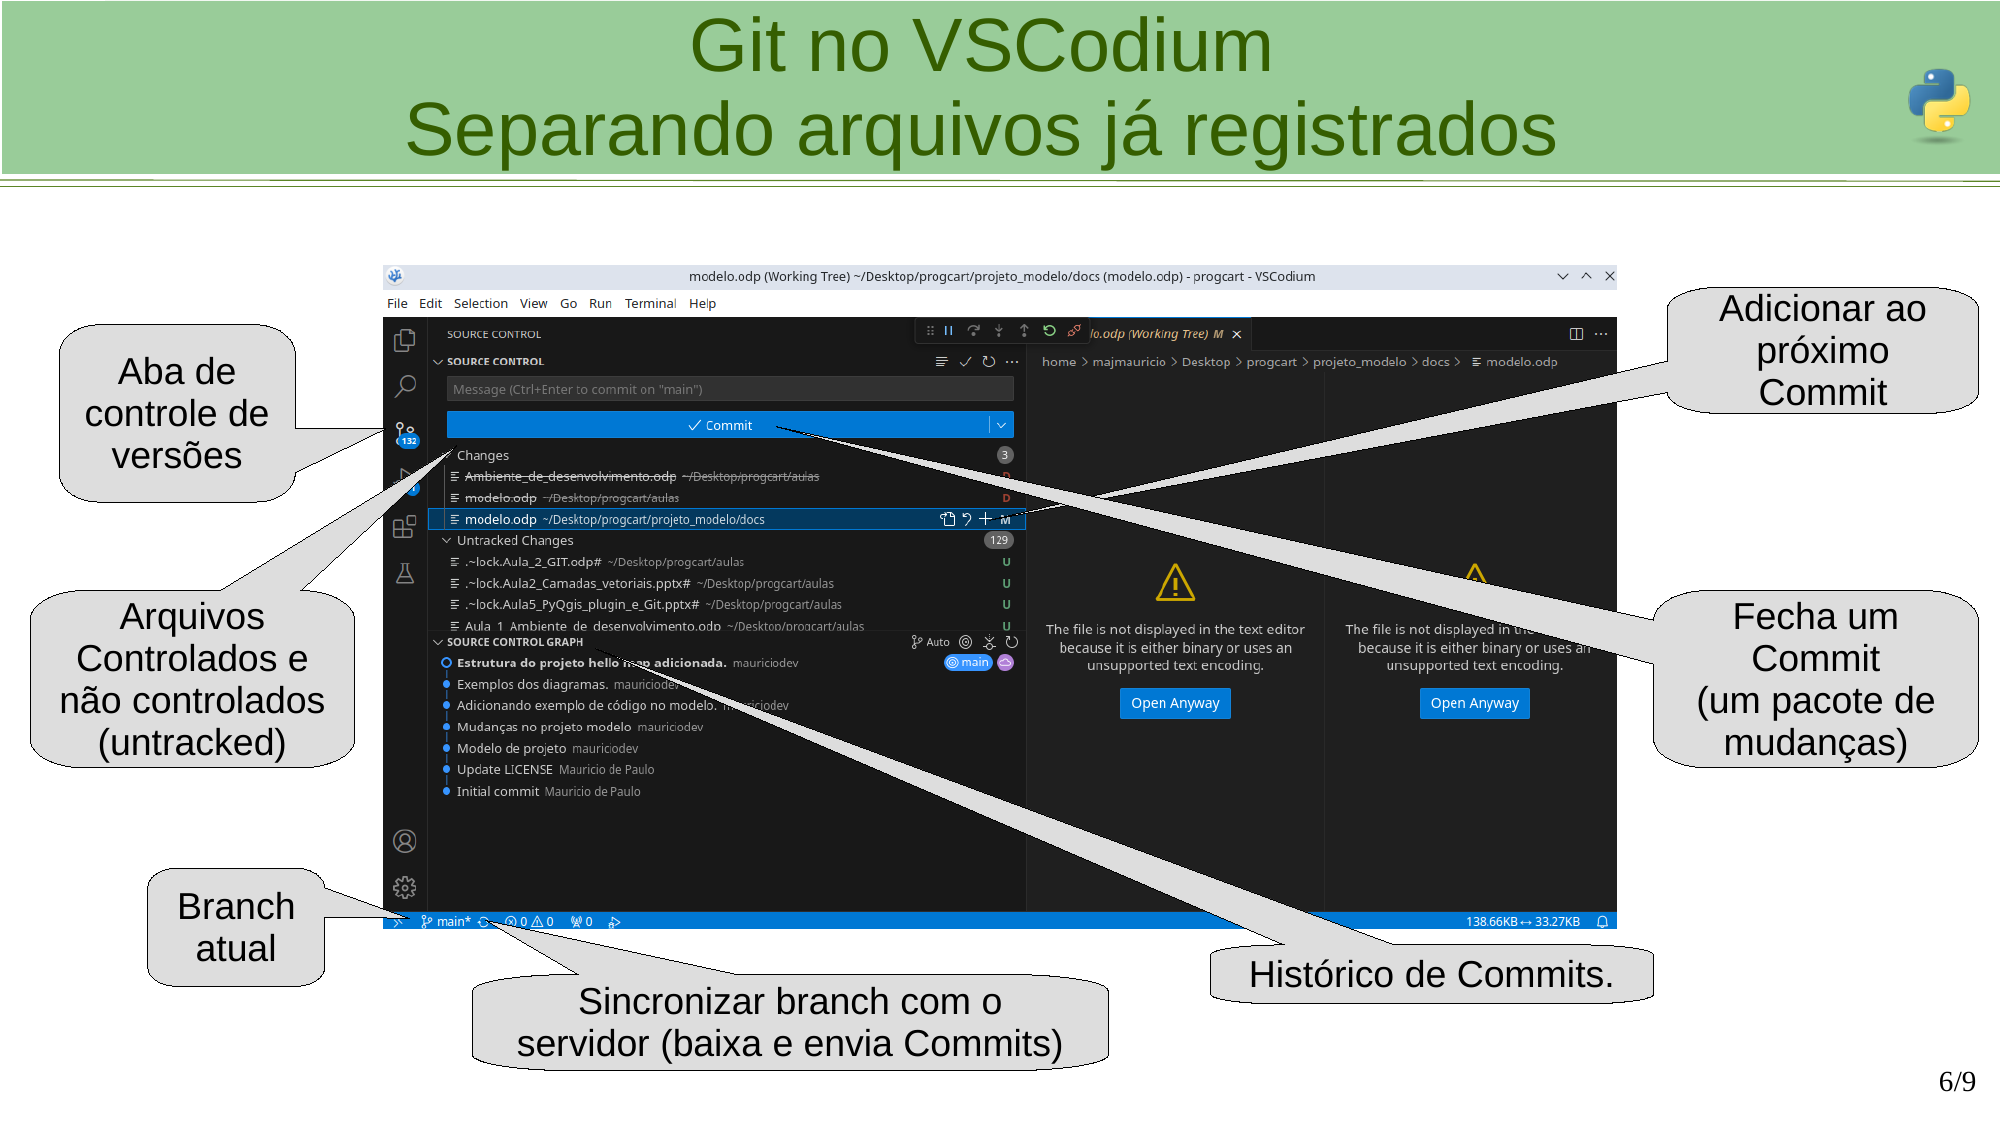

# Git no VSCodium Separando arquivos já registrados
Adicionar ao próximo Commit
Aba de controle de versões
Arquivos
Controlados e não controlados (untracked)
Fecha um Commit
(um pacote de mudanças)
Branch atual
Histórico de Commits.
Sincronizar branch com o servidor (baixa e envia Commits)
6